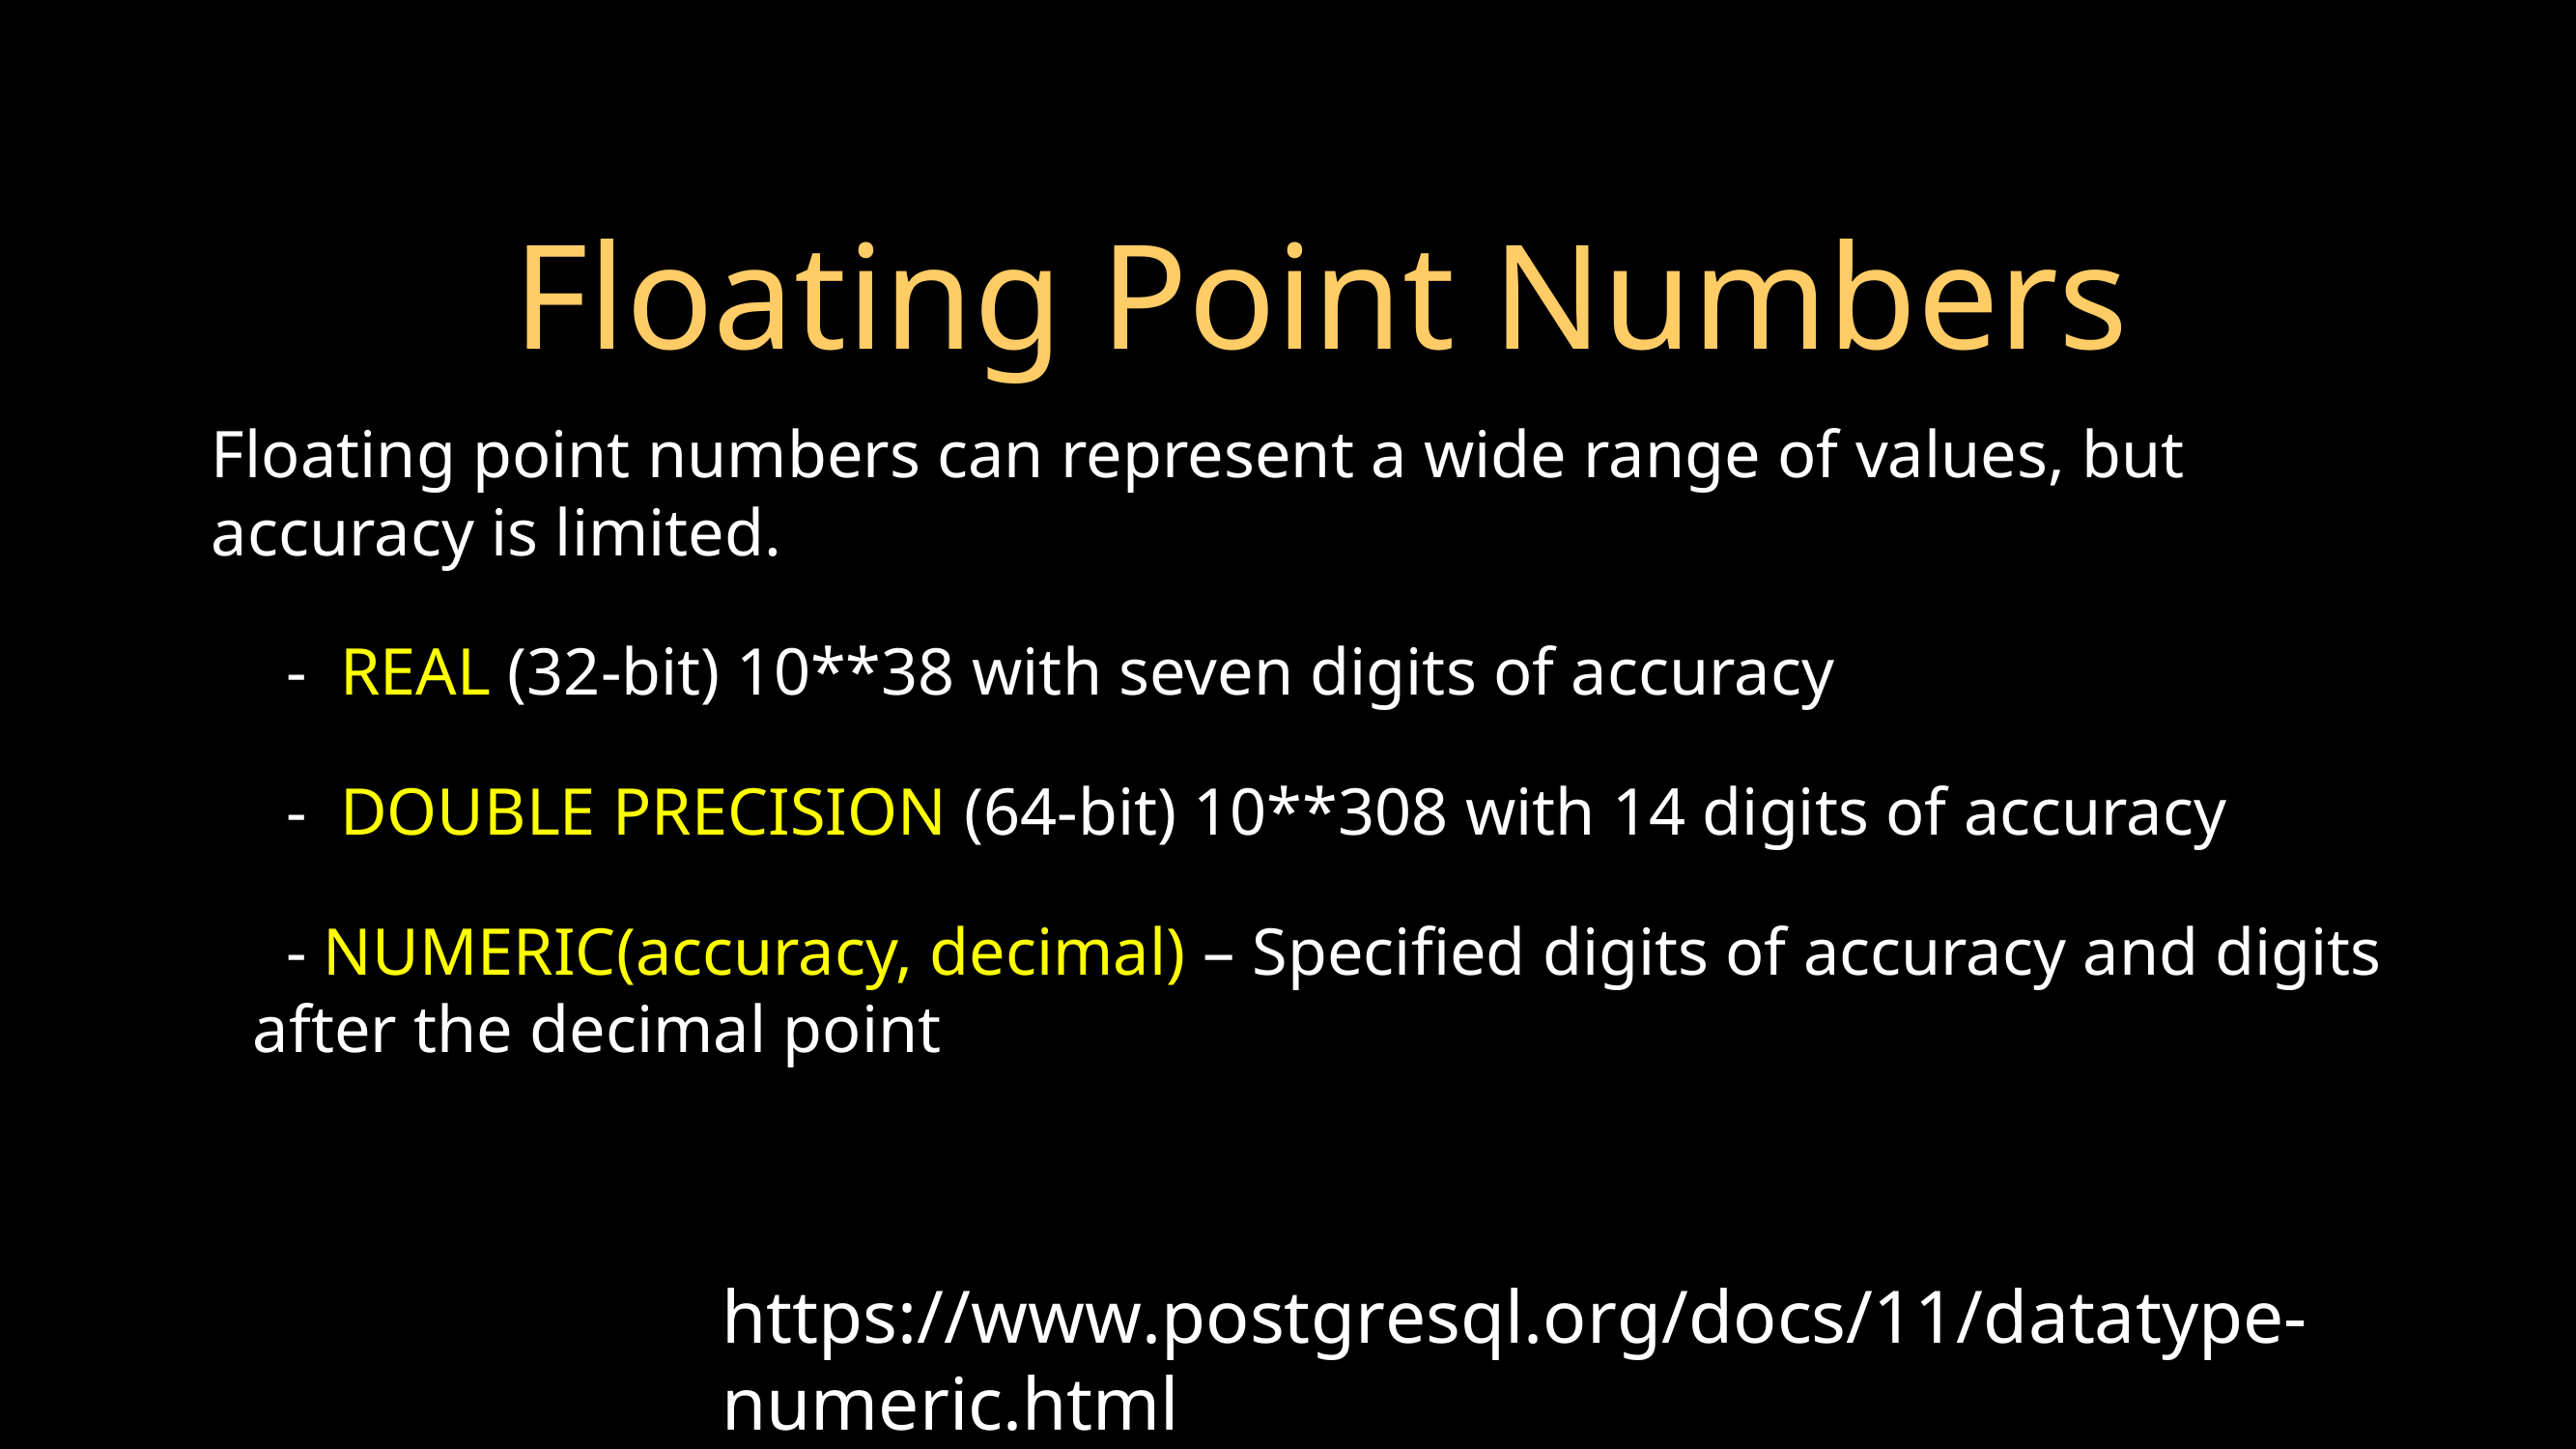

# Floating Point Numbers
Floating point numbers can represent a wide range of values, but accuracy is limited.
 - REAL (32-bit) 10**38 with seven digits of accuracy
 - DOUBLE PRECISION (64-bit) 10**308 with 14 digits of accuracy
 - NUMERIC(accuracy, decimal) – Specified digits of accuracy and digits after the decimal point
https://www.postgresql.org/docs/11/datatype-numeric.html